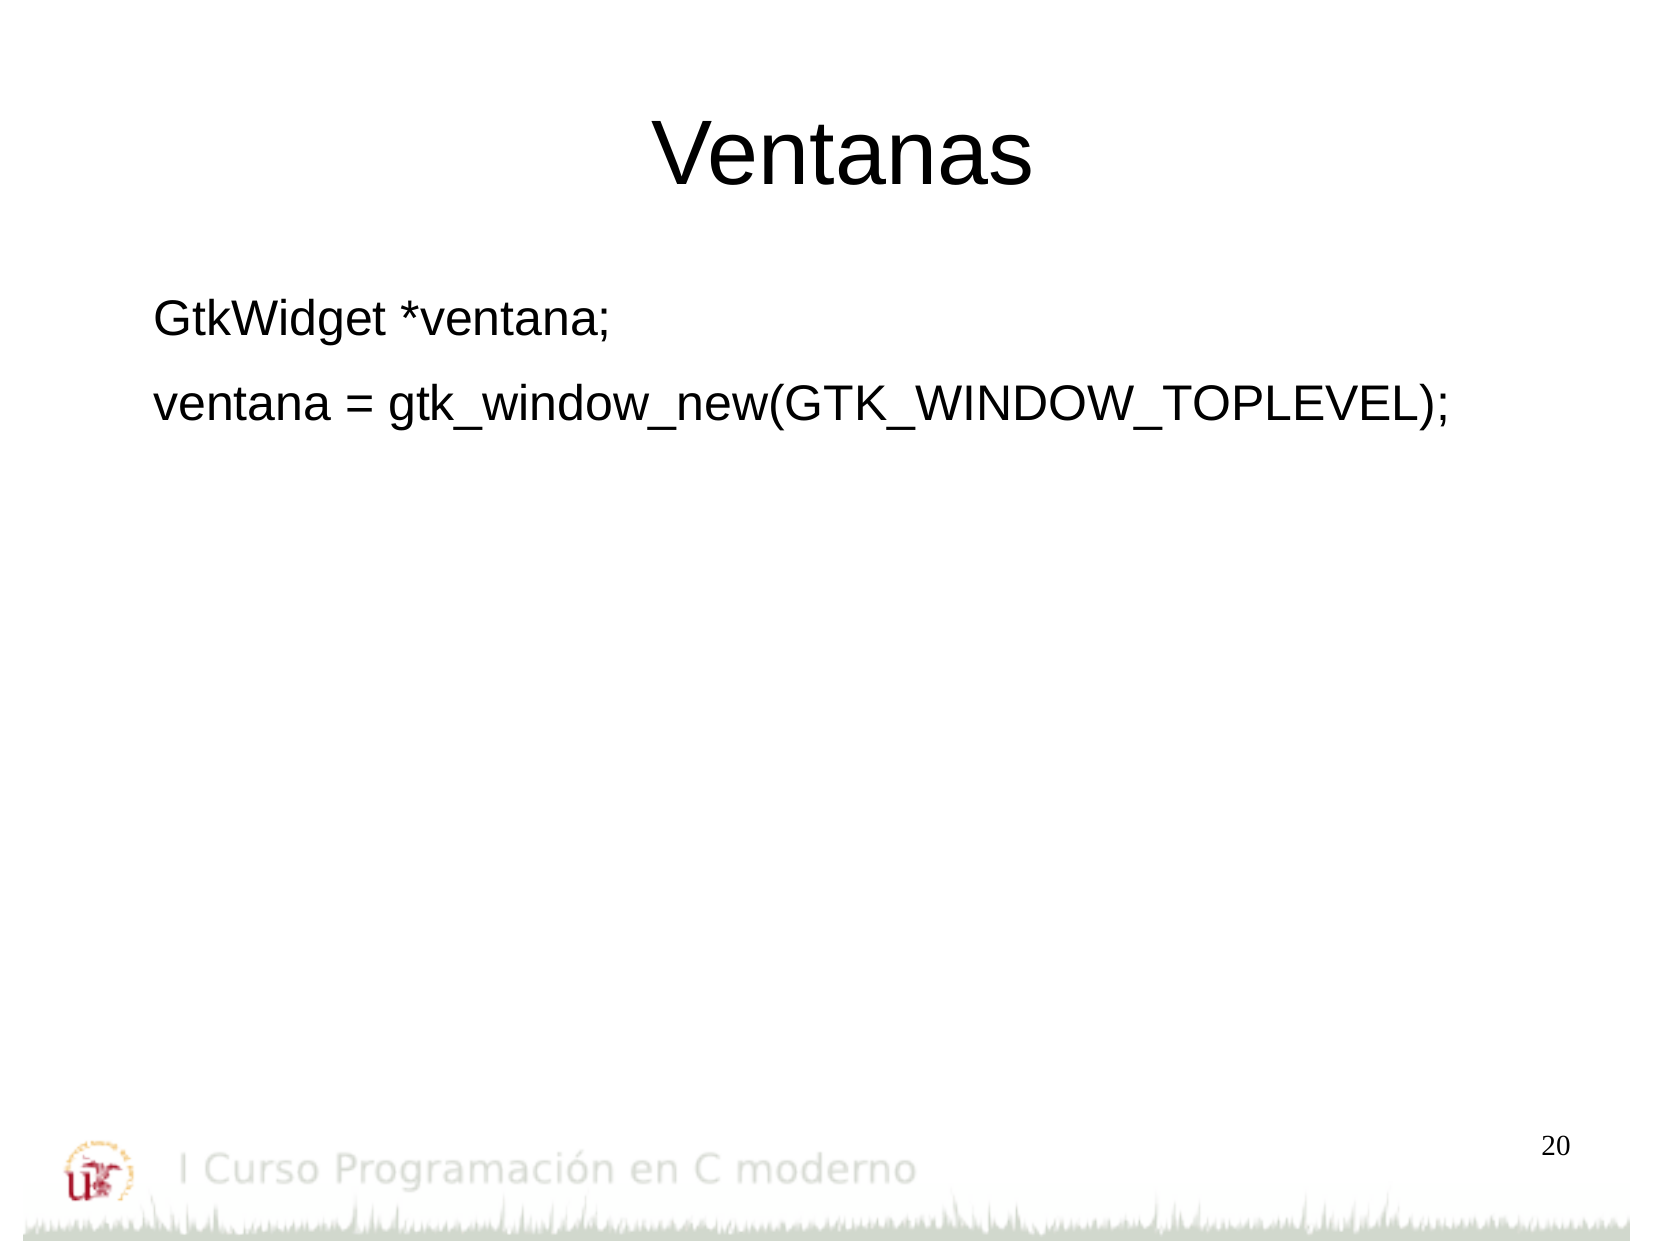

# Ventanas
GtkWidget *ventana;
ventana = gtk_window_new(GTK_WINDOW_TOPLEVEL);
20